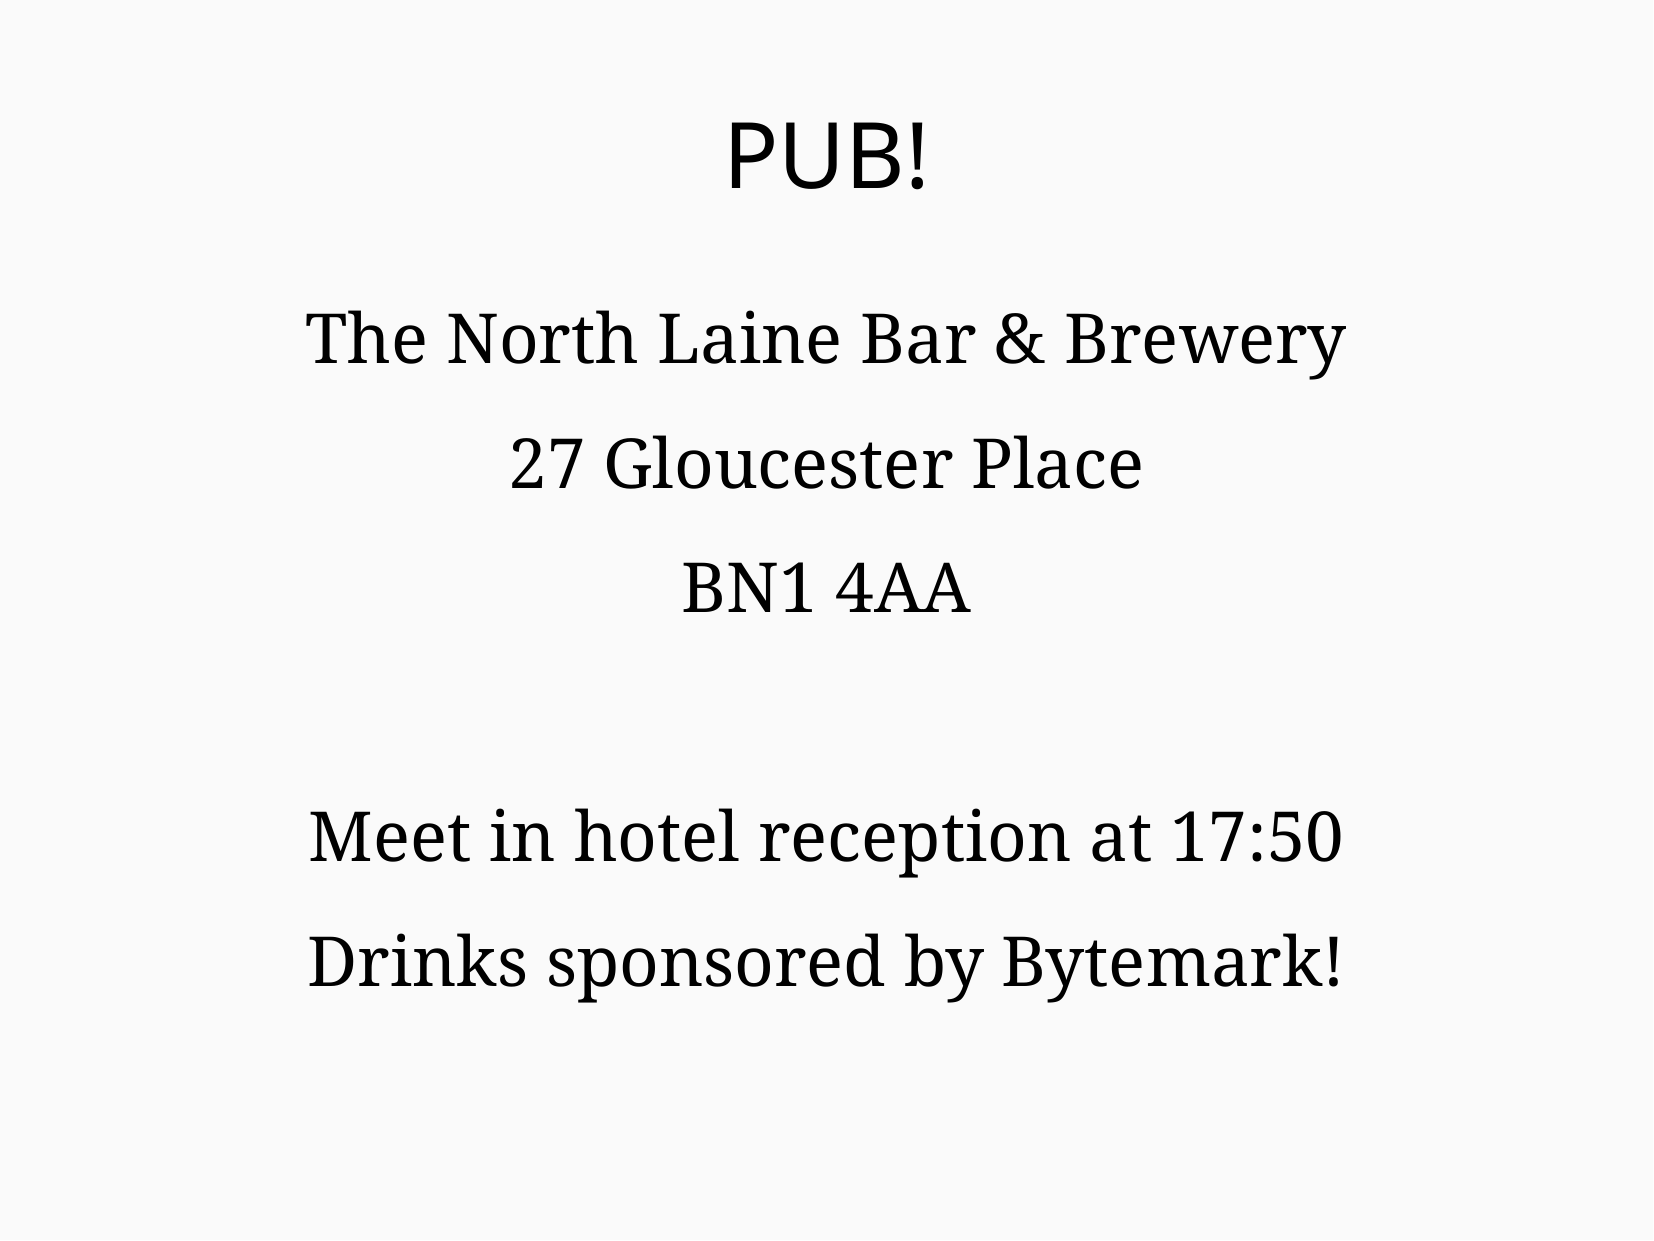

# PUB!
The North Laine Bar & Brewery
27 Gloucester Place
BN1 4AA
Meet in hotel reception at 17:50
Drinks sponsored by Bytemark!